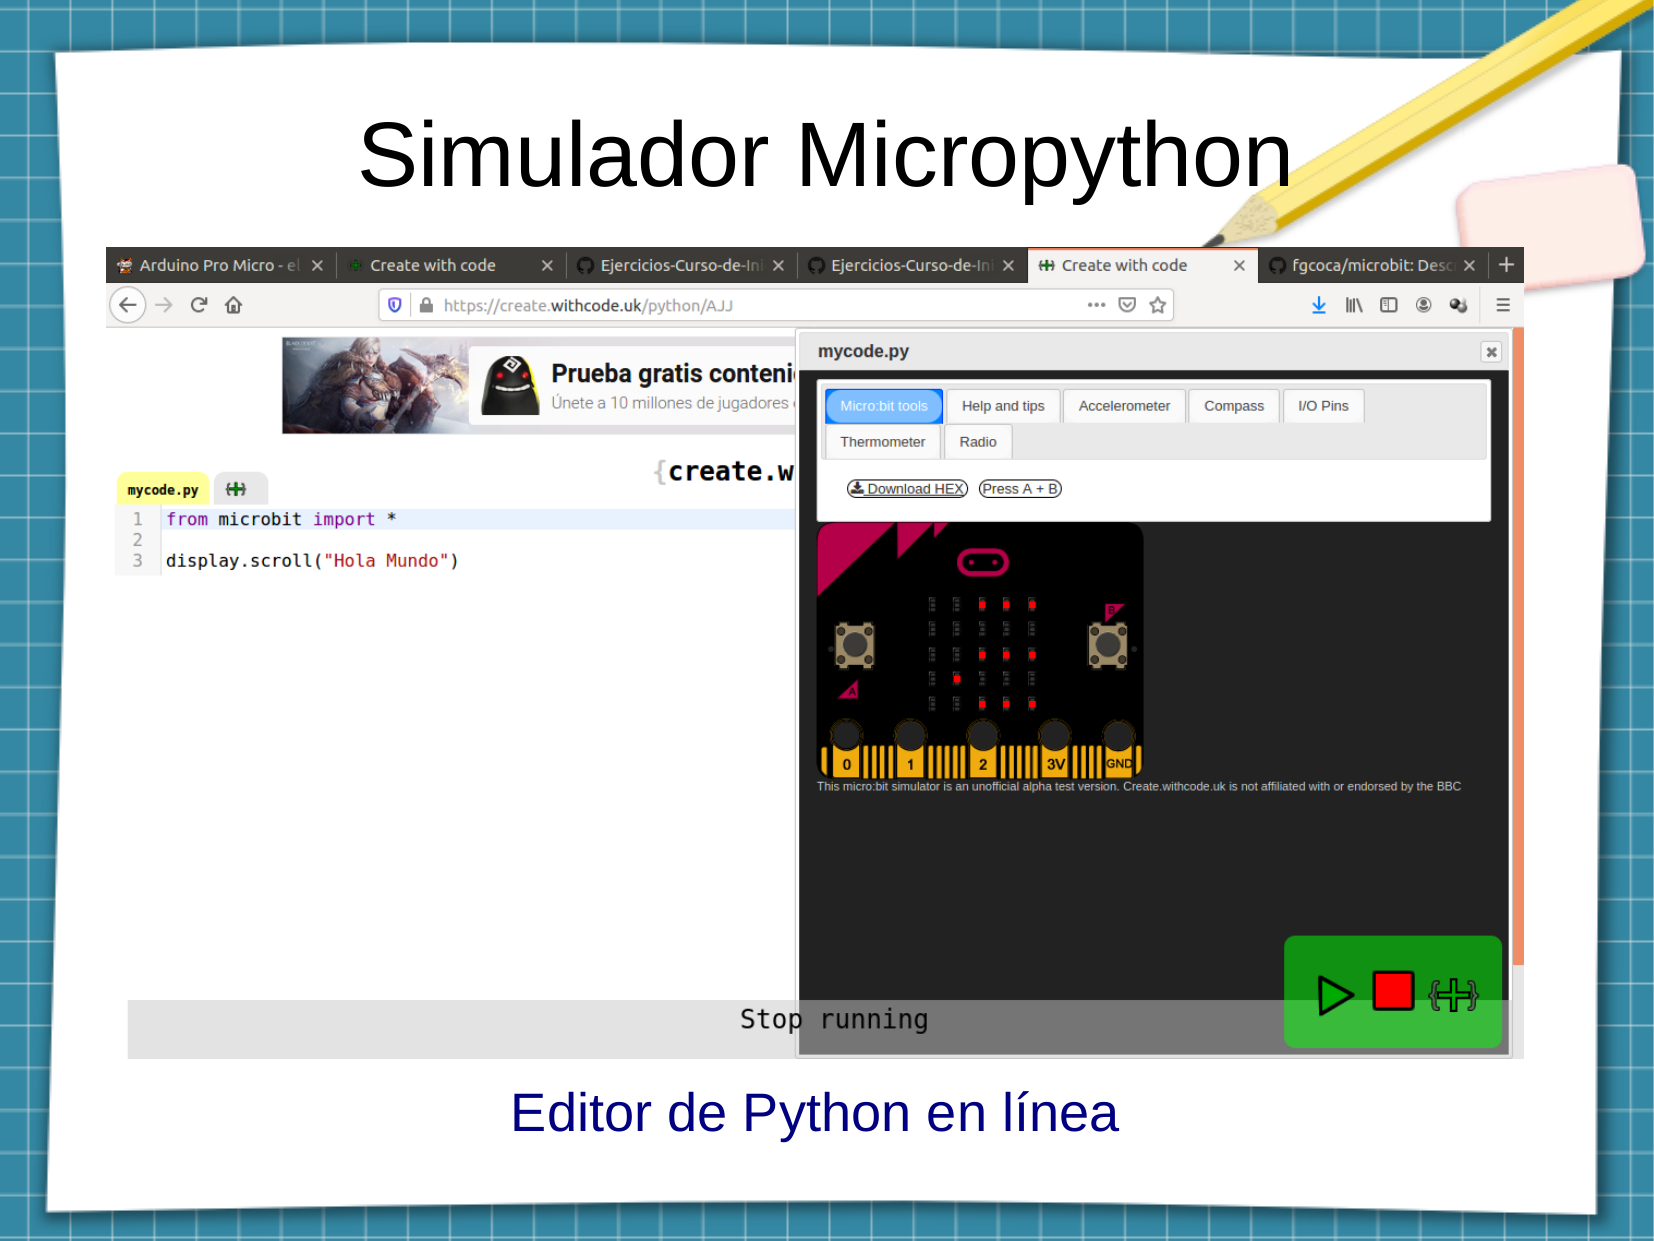

# Simulador Micropython
Editor de Python en línea